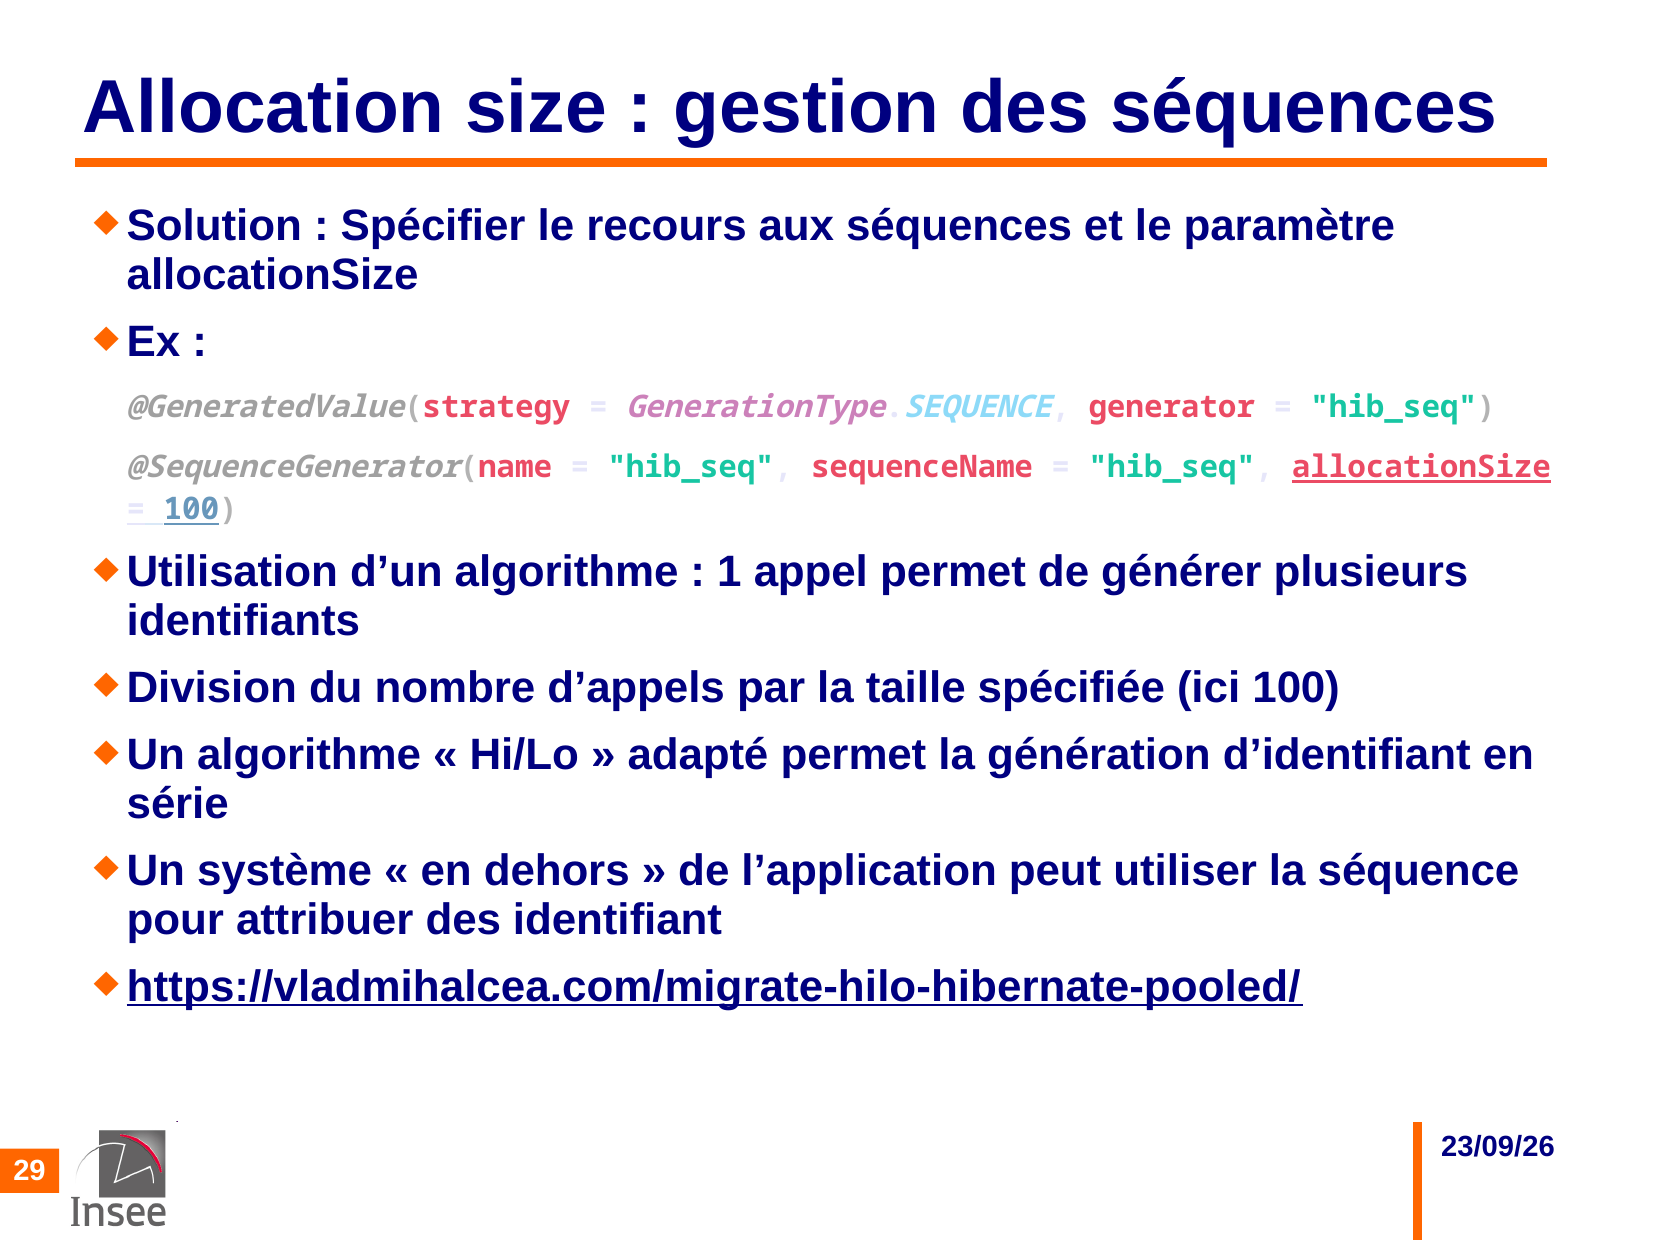

# Allocation size : gestion des séquences
Solution : Spécifier le recours aux séquences et le paramètre allocationSize
Ex :
@GeneratedValue(strategy = GenerationType.SEQUENCE, generator = "hib_seq")
@SequenceGenerator(name = "hib_seq", sequenceName = "hib_seq", allocationSize = 100)
Utilisation d’un algorithme : 1 appel permet de générer plusieurs identifiants
Division du nombre d’appels par la taille spécifiée (ici 100)
Un algorithme « Hi/Lo » adapté permet la génération d’identifiant en série
Un système « en dehors » de l’application peut utiliser la séquence pour attribuer des identifiant
https://vladmihalcea.com/migrate-hilo-hibernate-pooled/
29